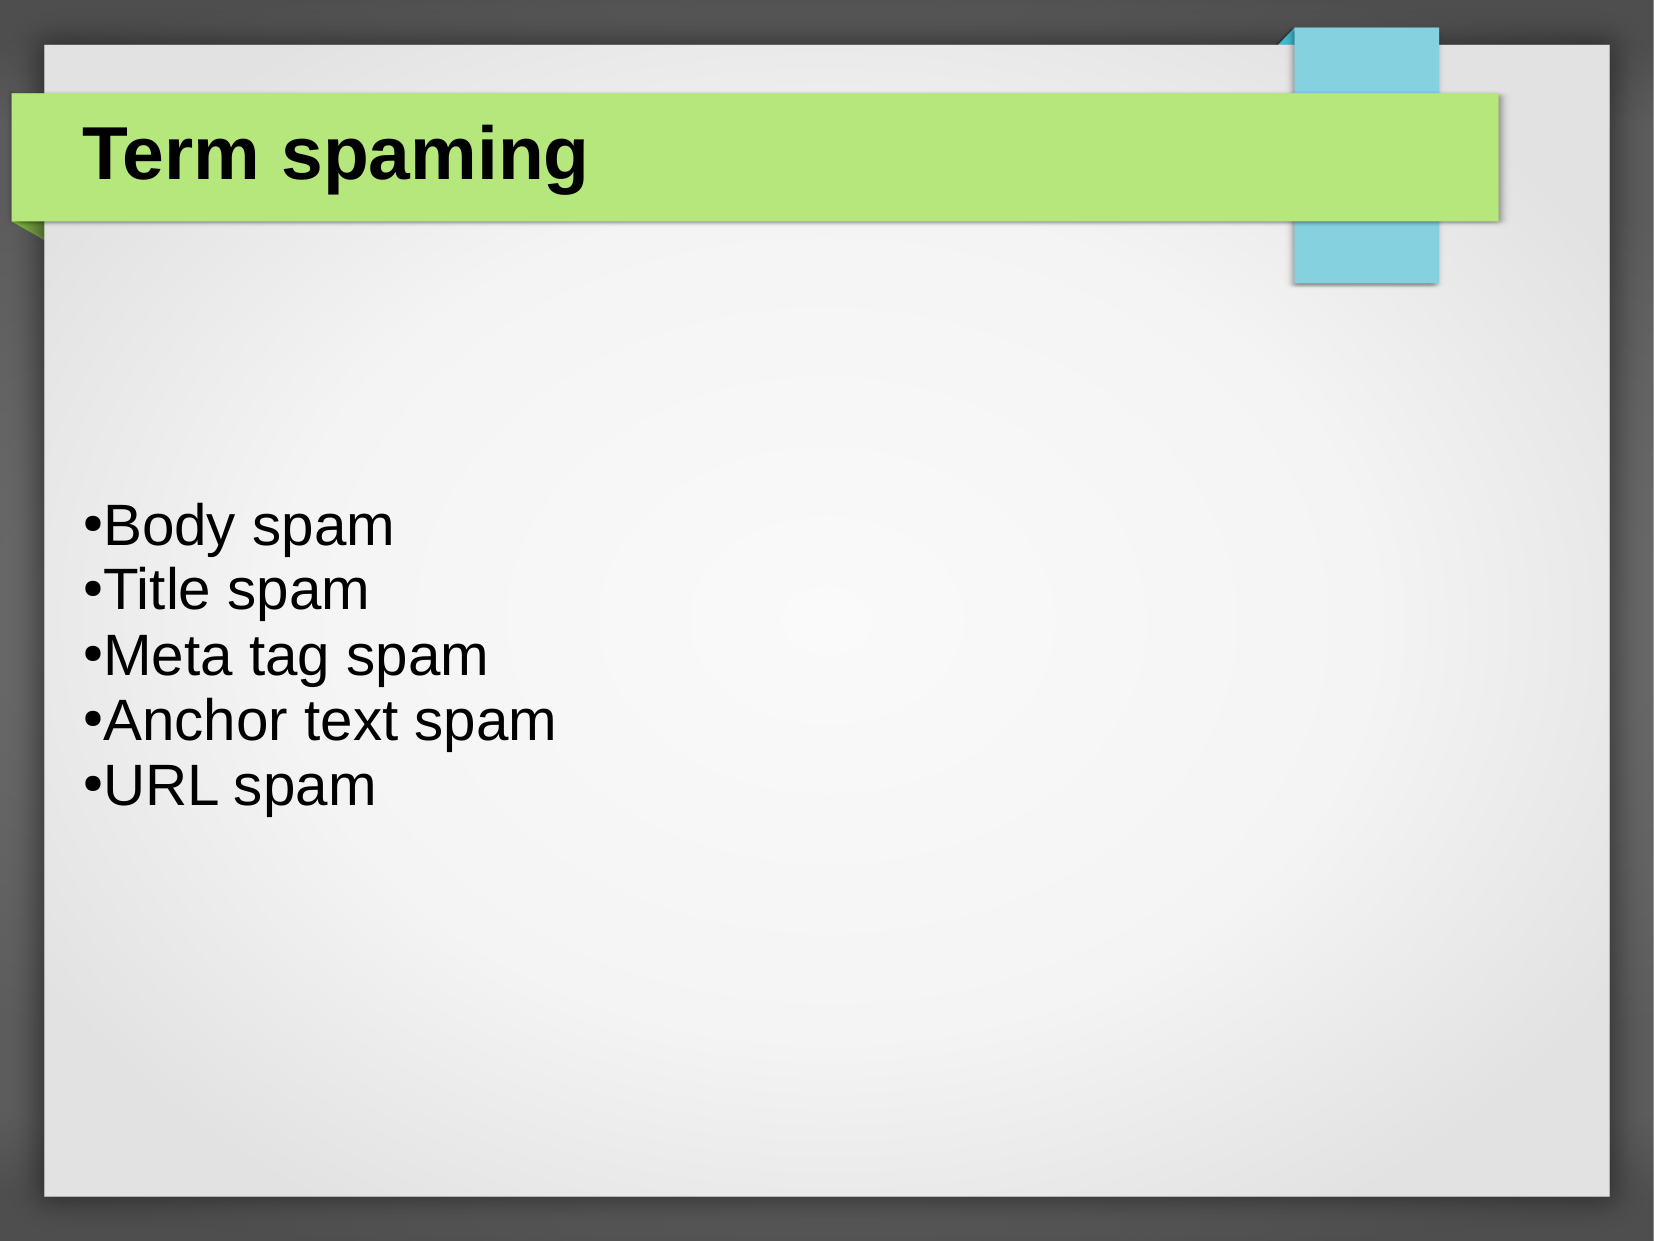

# Term spaming
Body spam
Title spam
Meta tag spam
Anchor text spam
URL spam